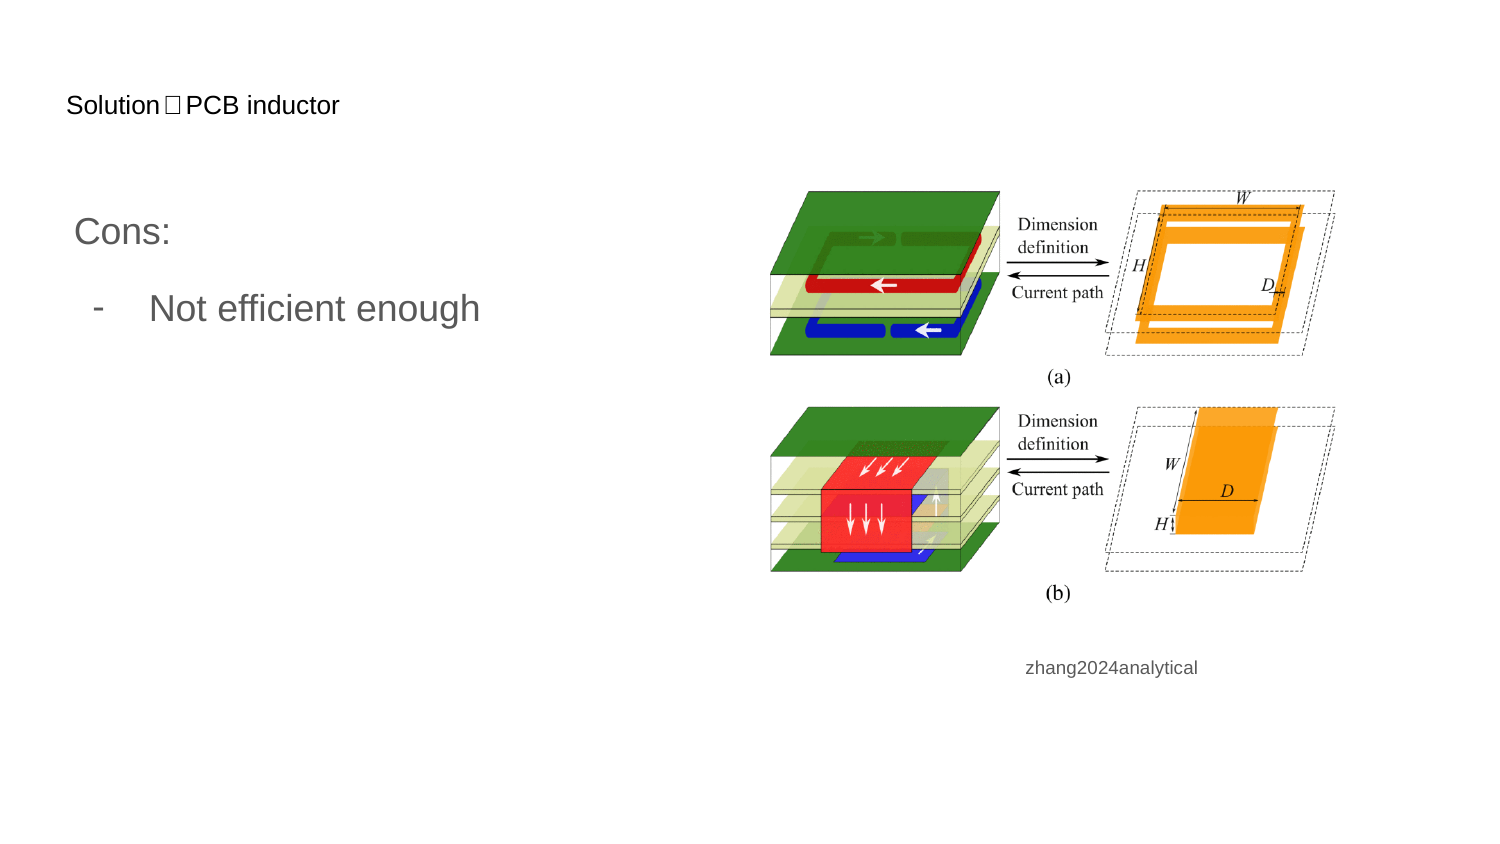

# Solution：PCB inductor
Cons:
Not efficient enough
zhang2024analytical